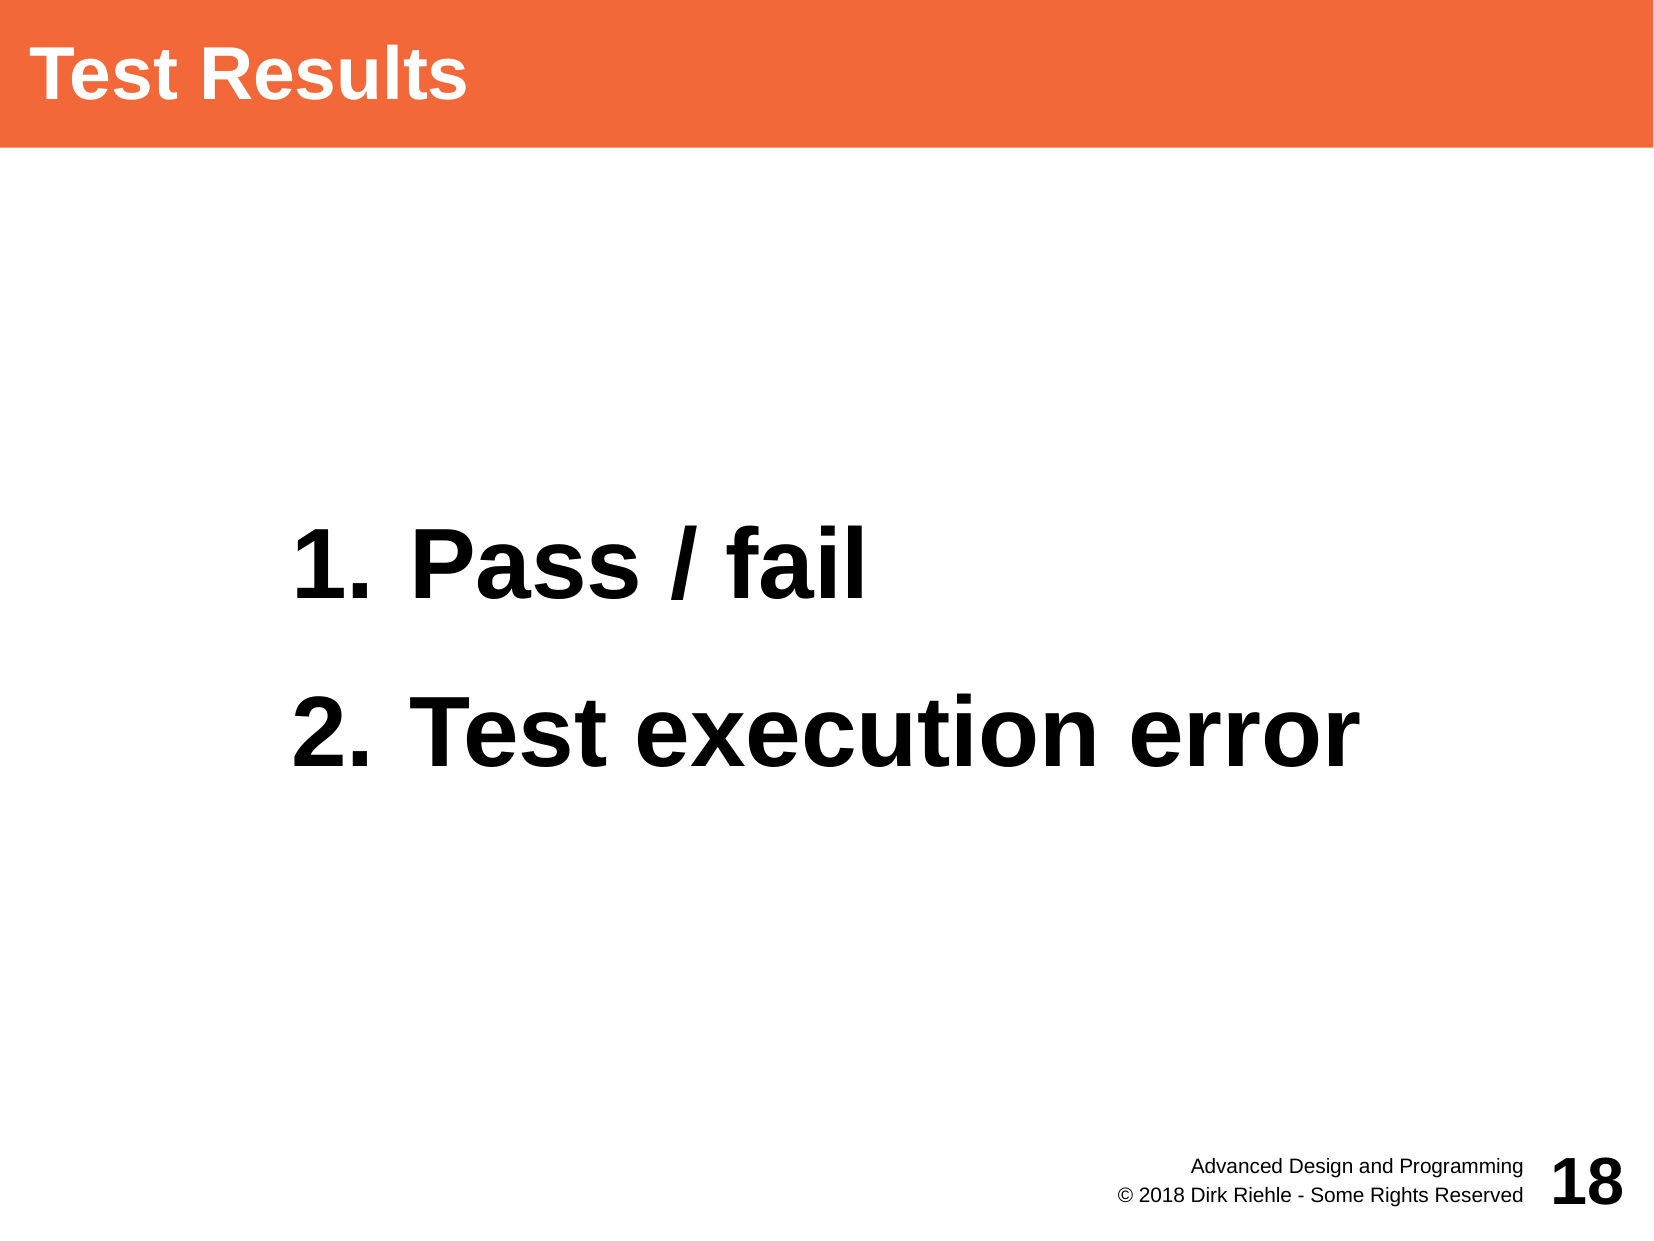

# Test Results
Pass / fail
Test execution error
Advanced Design and Programming
18
© 2018 Dirk Riehle - Some Rights Reserved